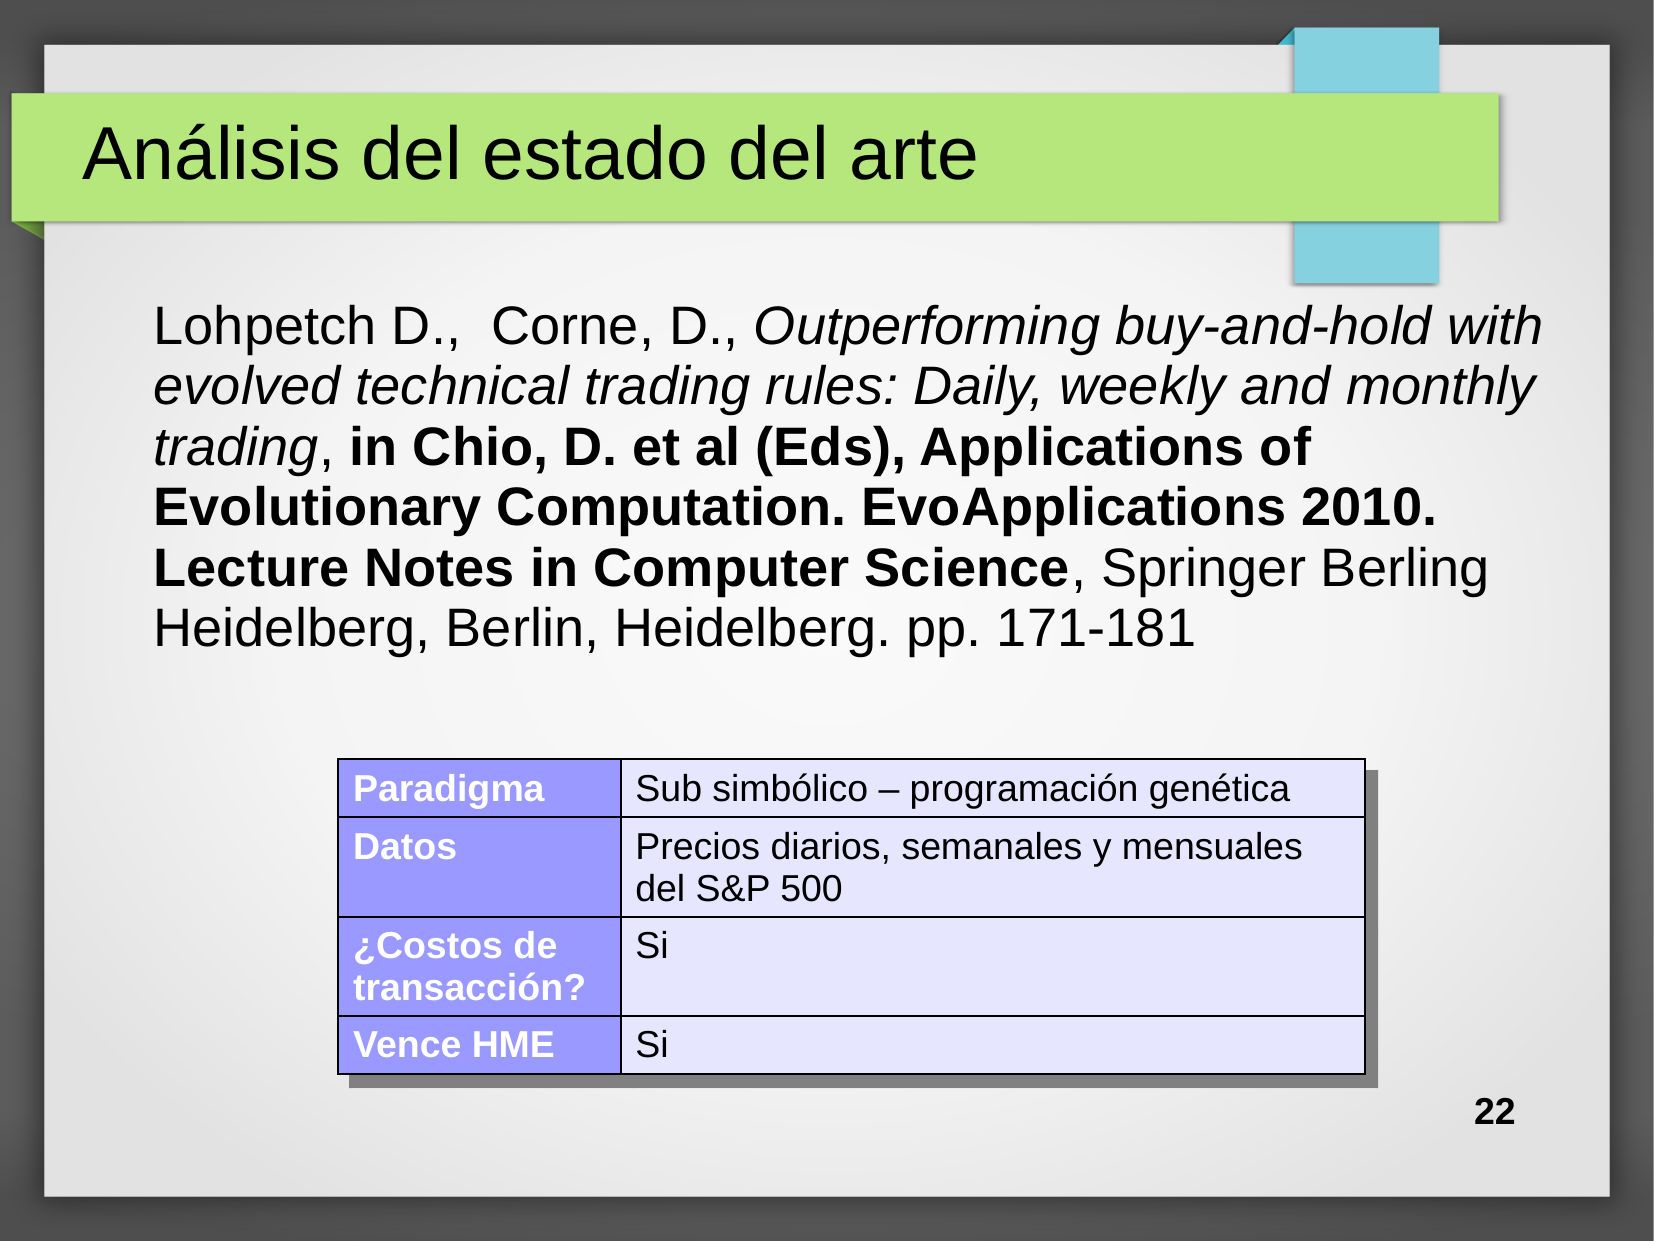

# Análisis del estado del arte
Lohpetch D., Corne, D., Outperforming buy-and-hold with evolved technical trading rules: Daily, weekly and monthly trading, in Chio, D. et al (Eds), Applications of Evolutionary Computation. EvoApplications 2010. Lecture Notes in Computer Science, Springer Berling Heidelberg, Berlin, Heidelberg. pp. 171-181
| Paradigma | Sub simbólico – programación genética |
| --- | --- |
| Datos | Precios diarios, semanales y mensuales del S&P 500 |
| ¿Costos de transacción? | Si |
| Vence HME | Si |